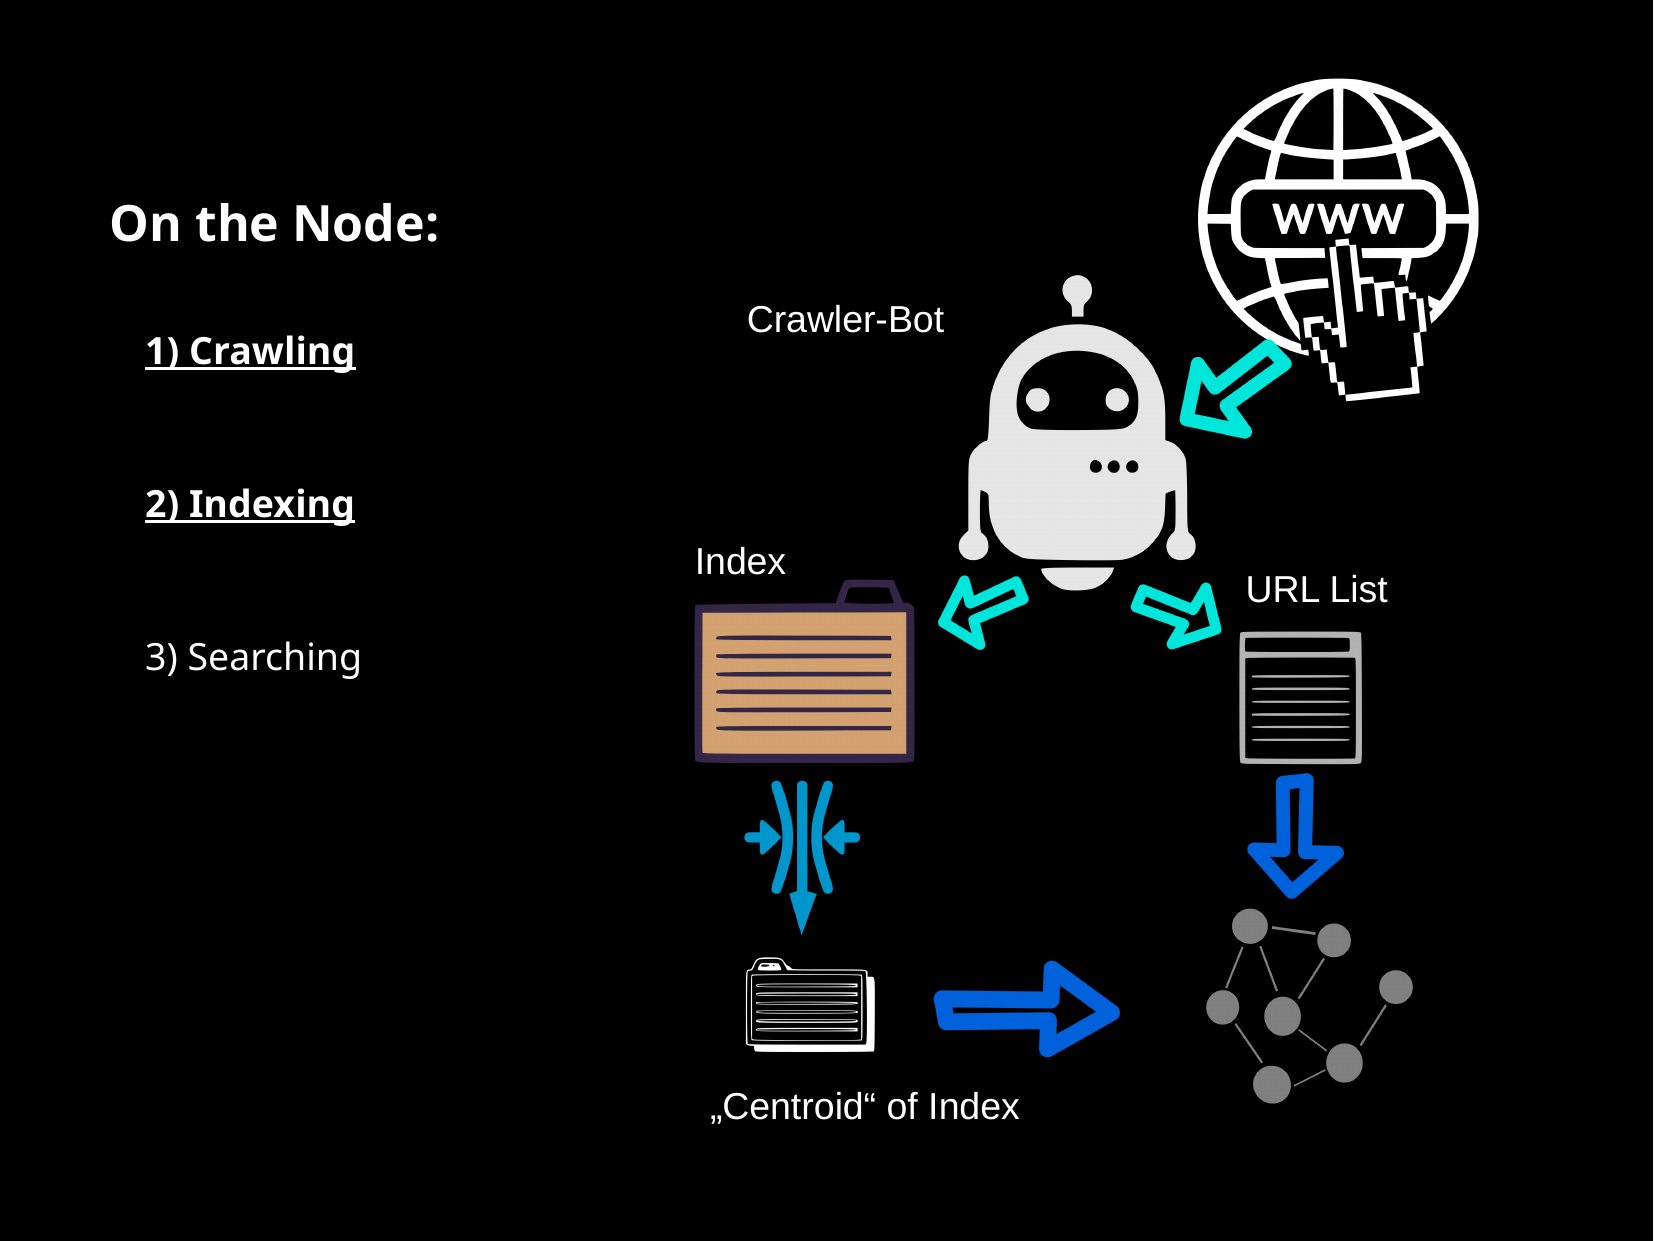

Crawler-Bot
Index
URL List
„Centroid“ of Index
On the Node:
1) Crawling
2) Indexing
3) Searching